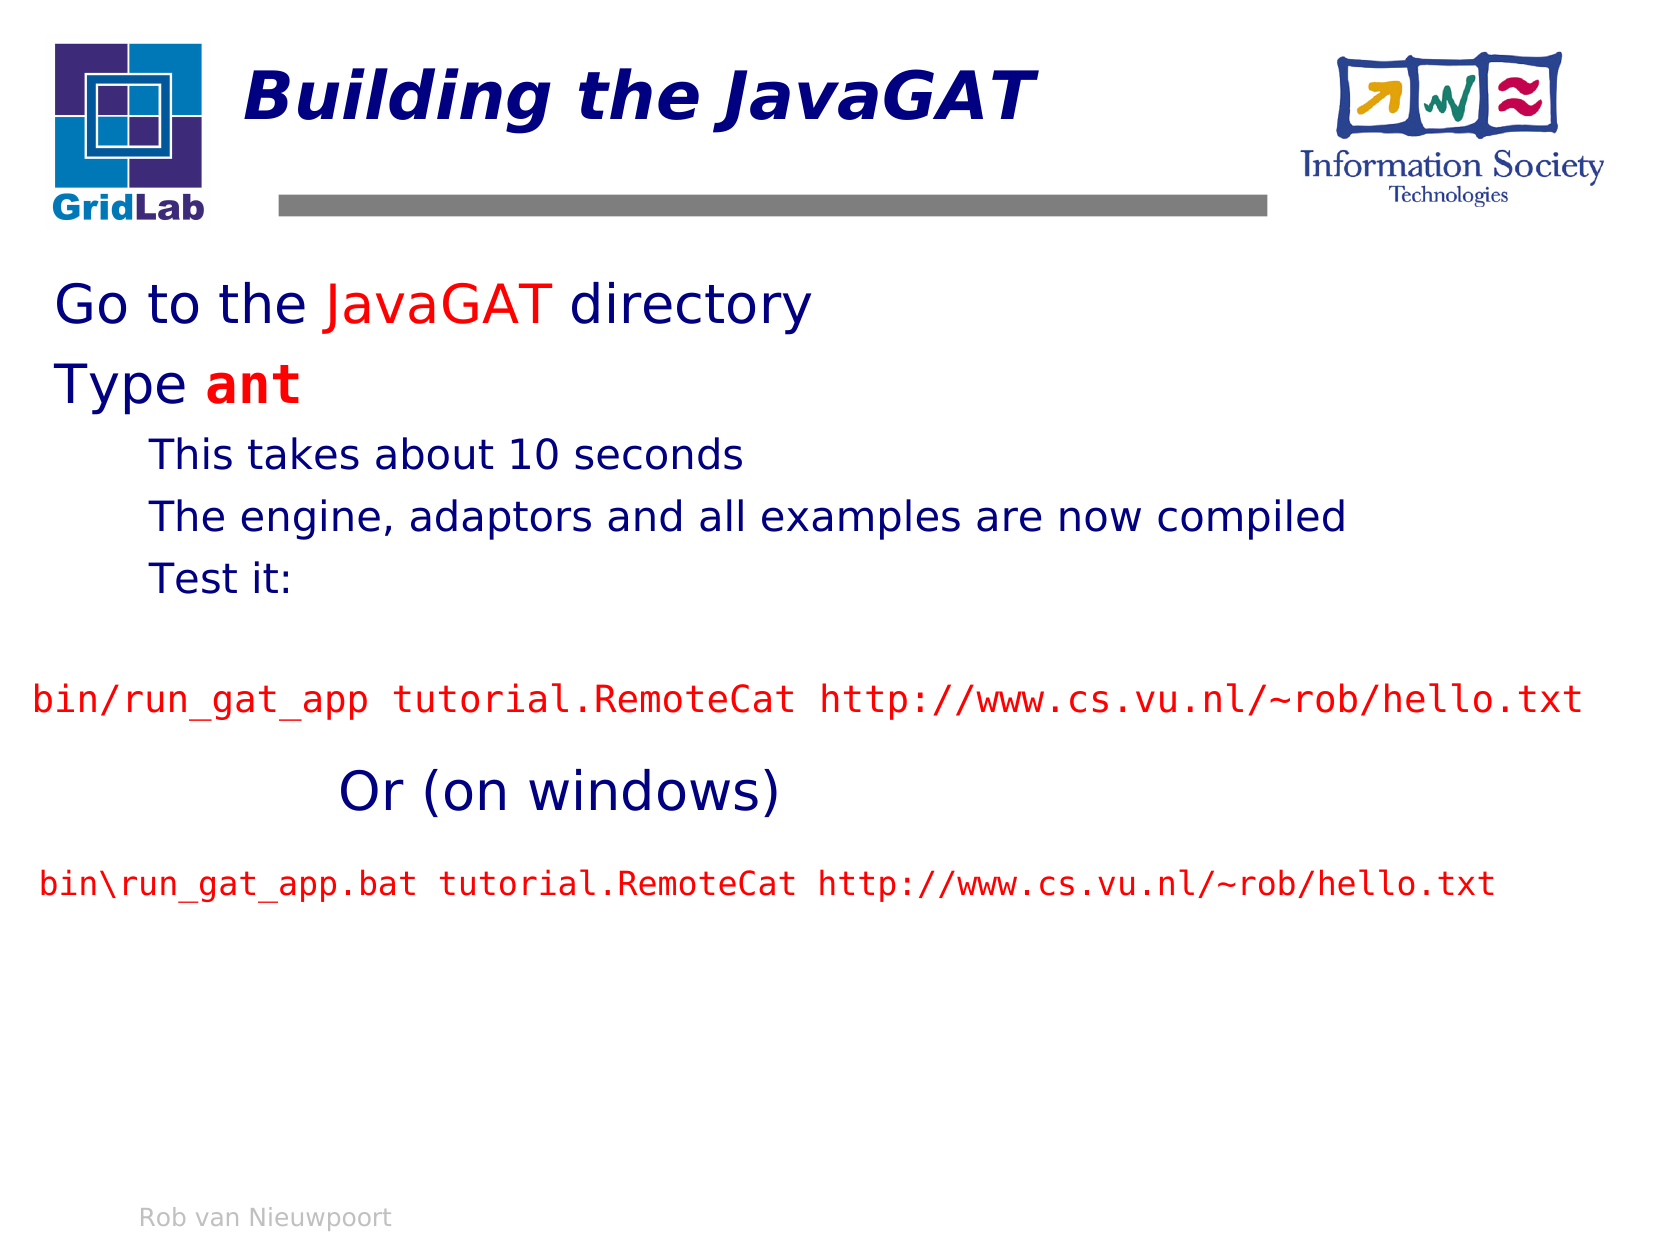

# Building the JavaGAT
Go to the JavaGAT directory
Type ant
This takes about 10 seconds
The engine, adaptors and all examples are now compiled
Test it:
bin/run_gat_app tutorial.RemoteCat http://www.cs.vu.nl/~rob/hello.txt
Or (on windows)
bin\run_gat_app.bat tutorial.RemoteCat http://www.cs.vu.nl/~rob/hello.txt